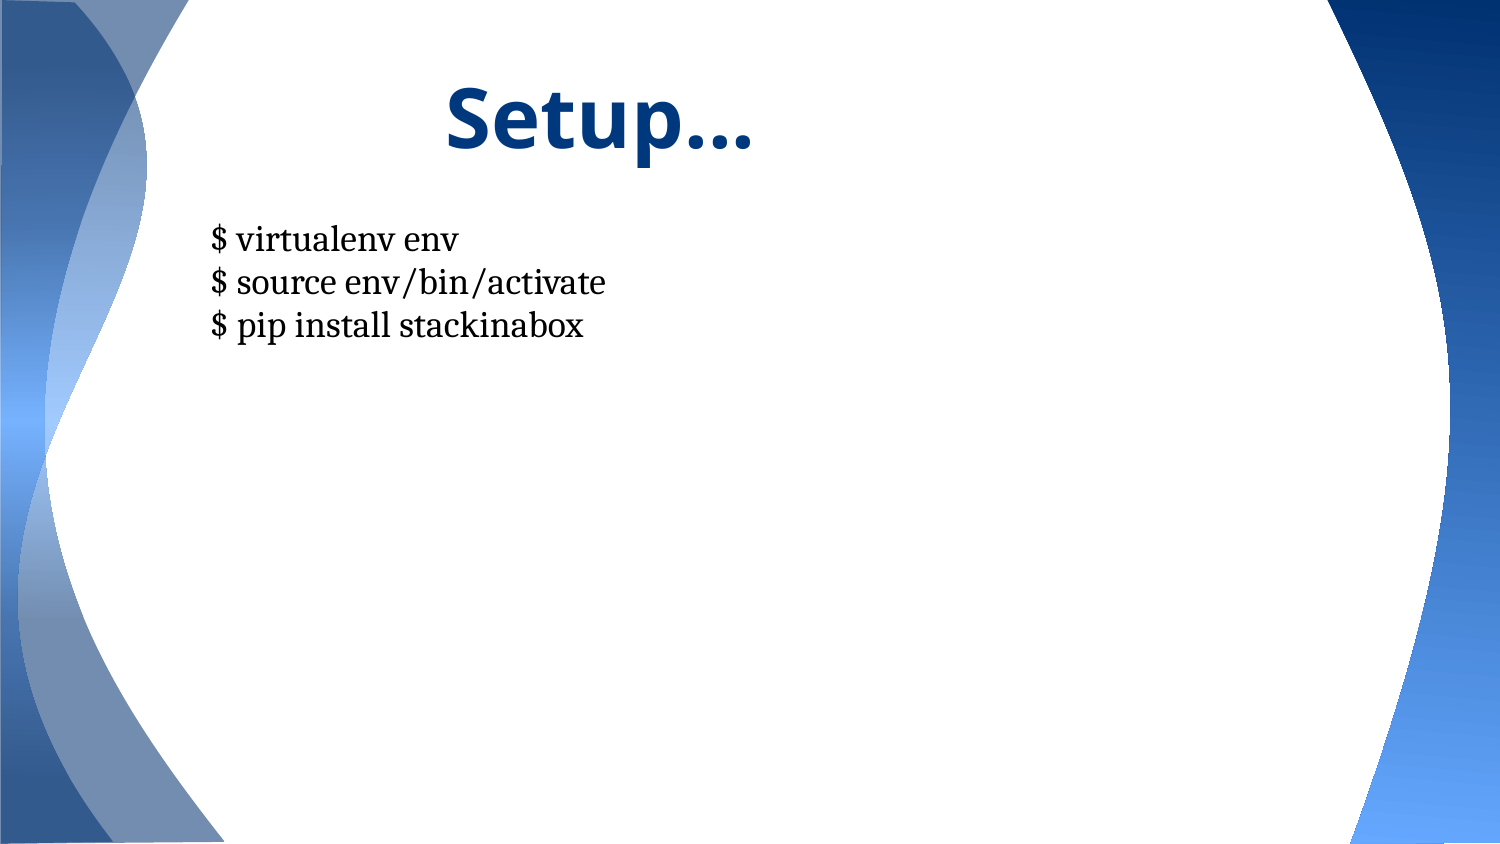

# Setup...
$ virtualenv env
$ source env/bin/activate
$ pip install stackinabox